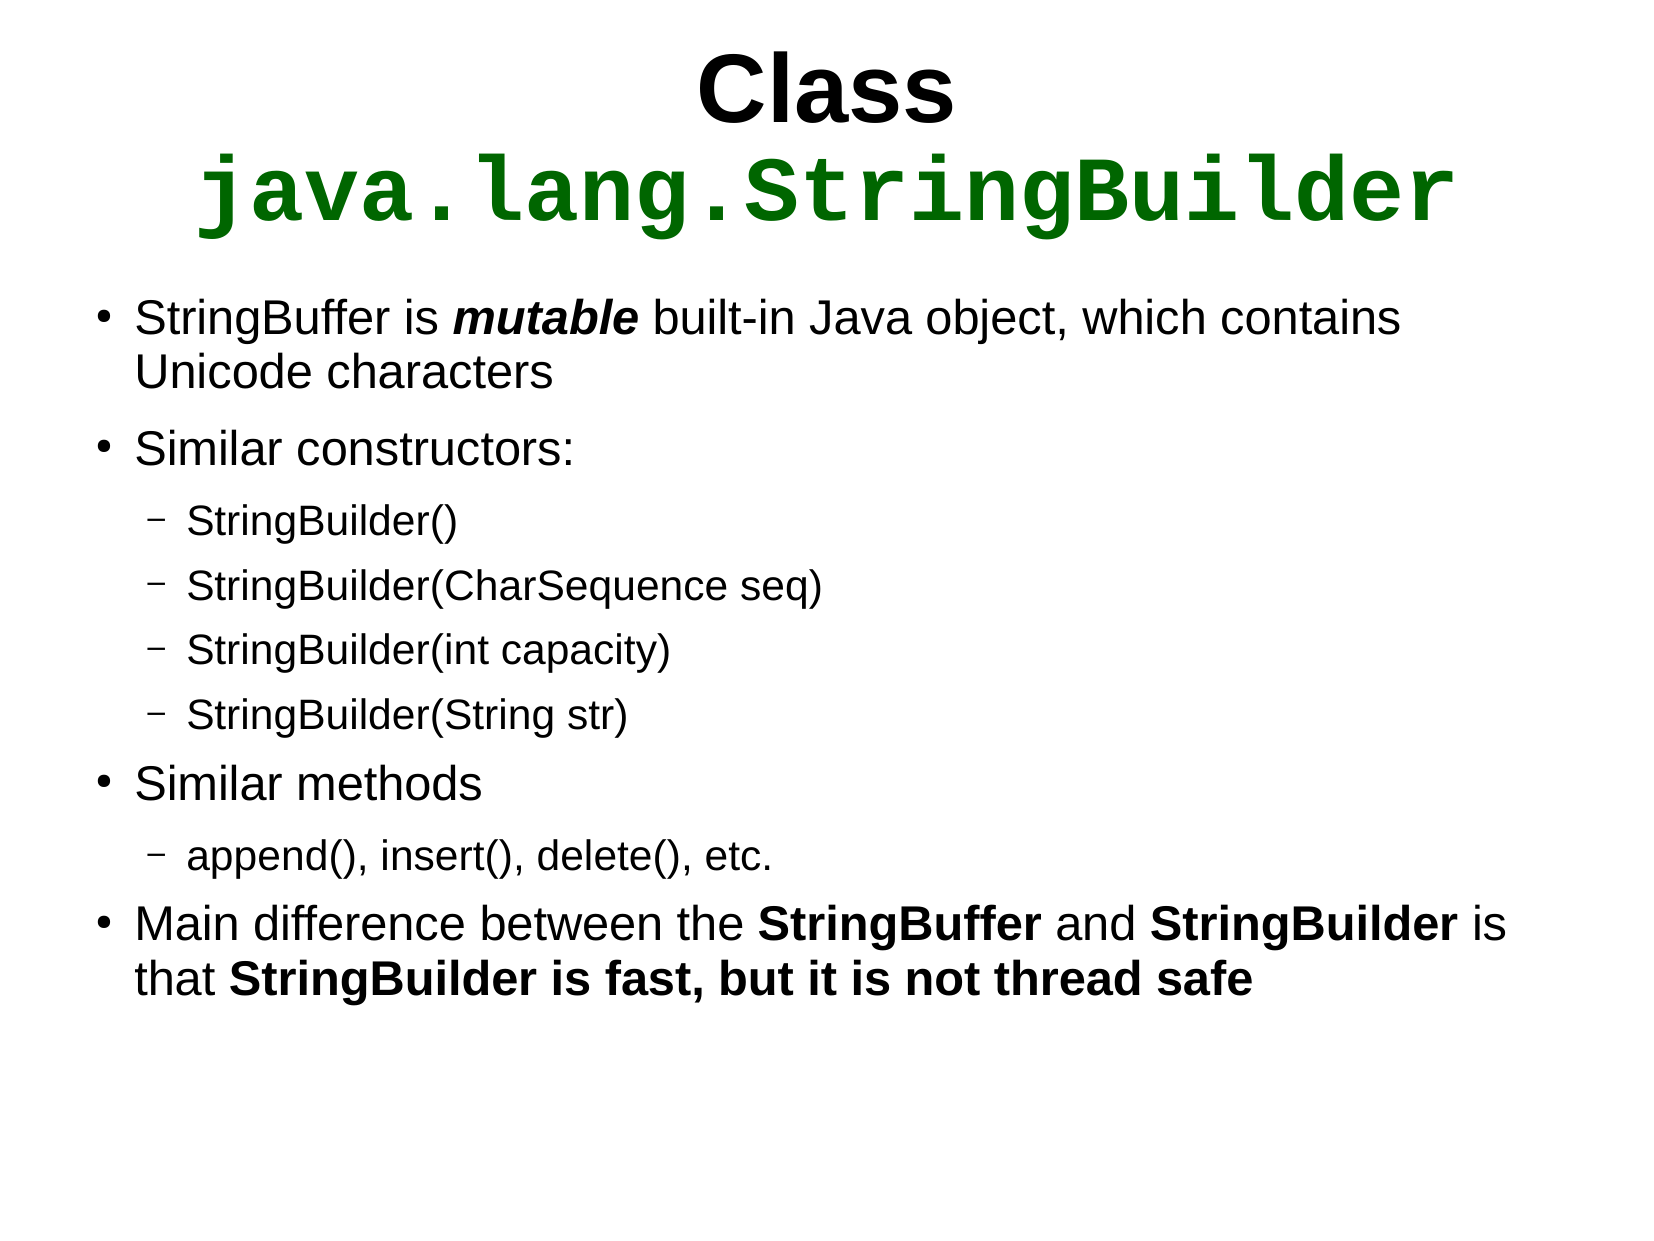

# Class java.lang.StringBuilder
StringBuffer is mutable built-in Java object, which contains Unicode characters
Similar constructors:
StringBuilder()
StringBuilder(CharSequence seq)
StringBuilder(int capacity)
StringBuilder(String str)
Similar methods
append(), insert(), delete(), etc.
Main difference between the StringBuffer and StringBuilder is that StringBuilder is fast, but it is not thread safe